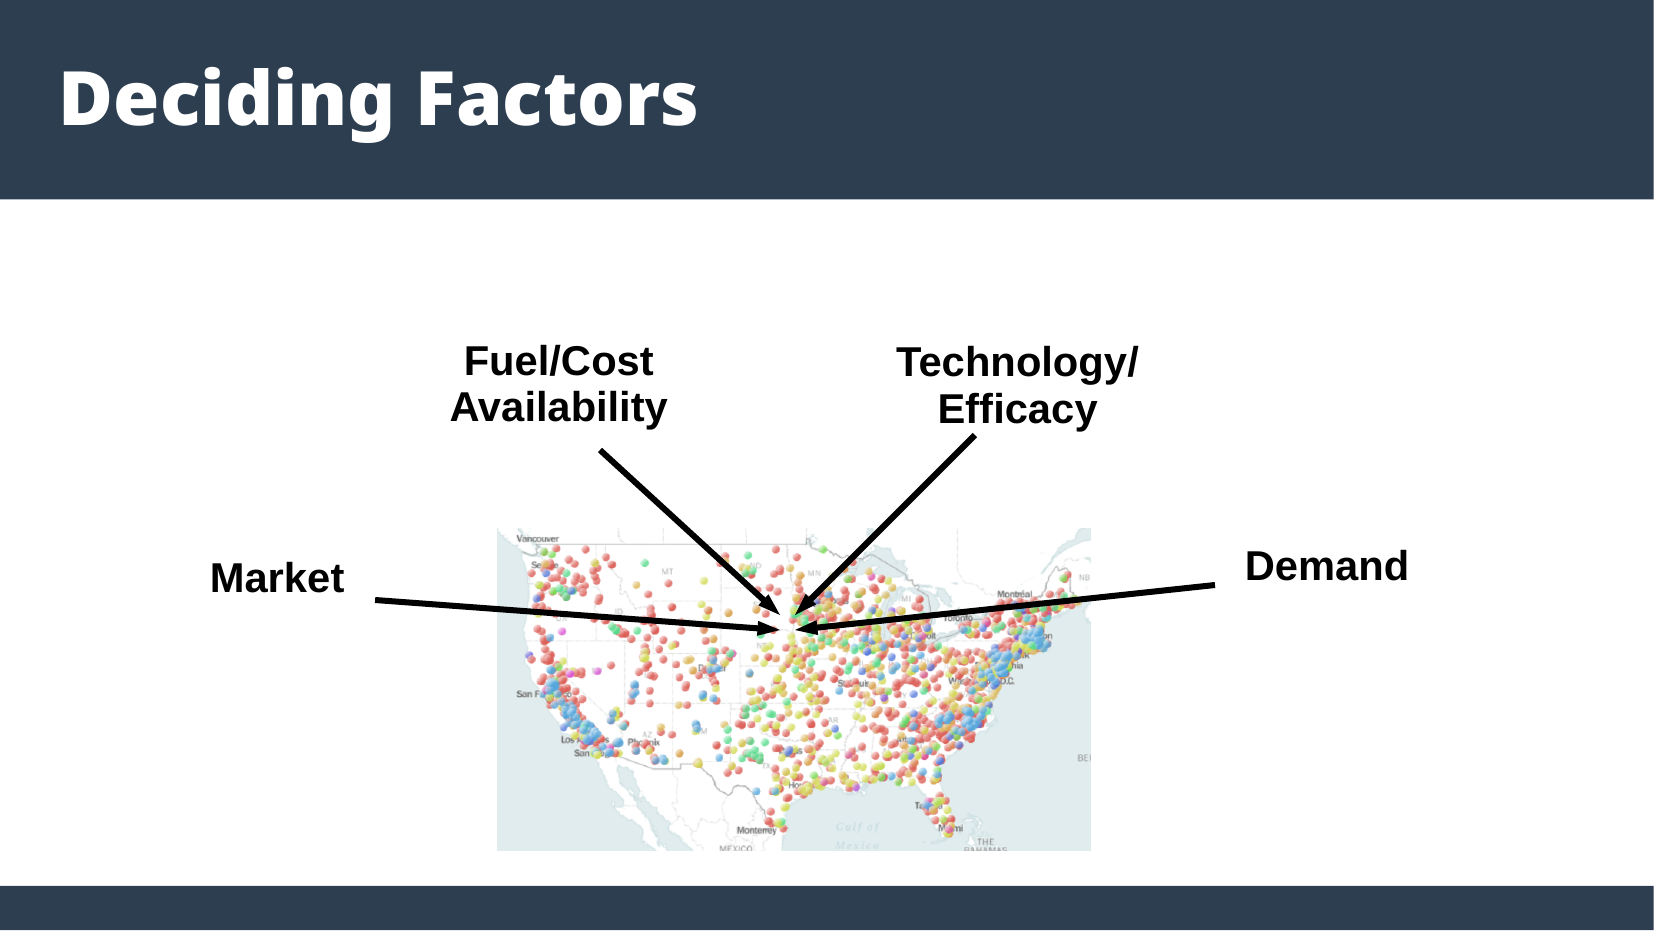

# Deciding Factors
Fuel/Cost Availability
Technology/ Efficacy
Demand
Market